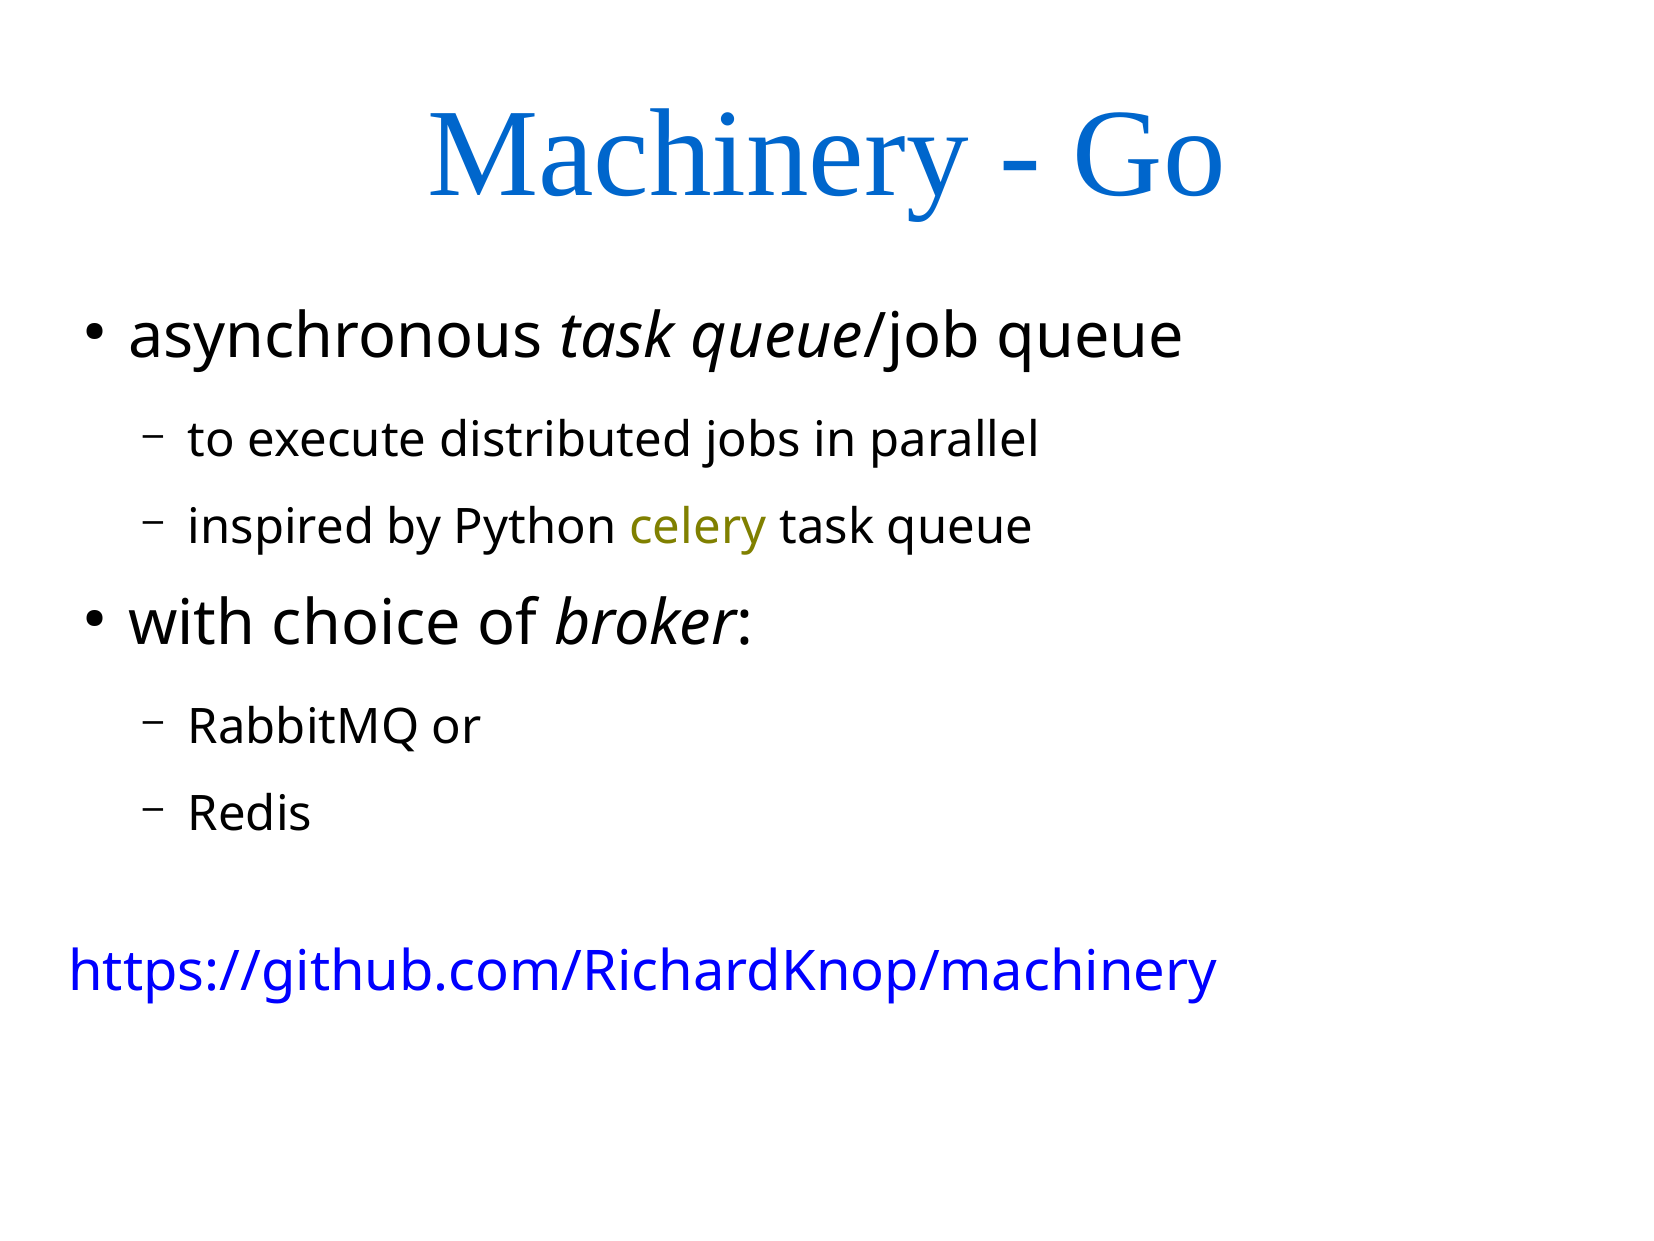

# Machinery - Go
asynchronous task queue/job queue
to execute distributed jobs in parallel
inspired by Python celery task queue
with choice of broker:
RabbitMQ or
Redis
https://github.com/RichardKnop/machinery